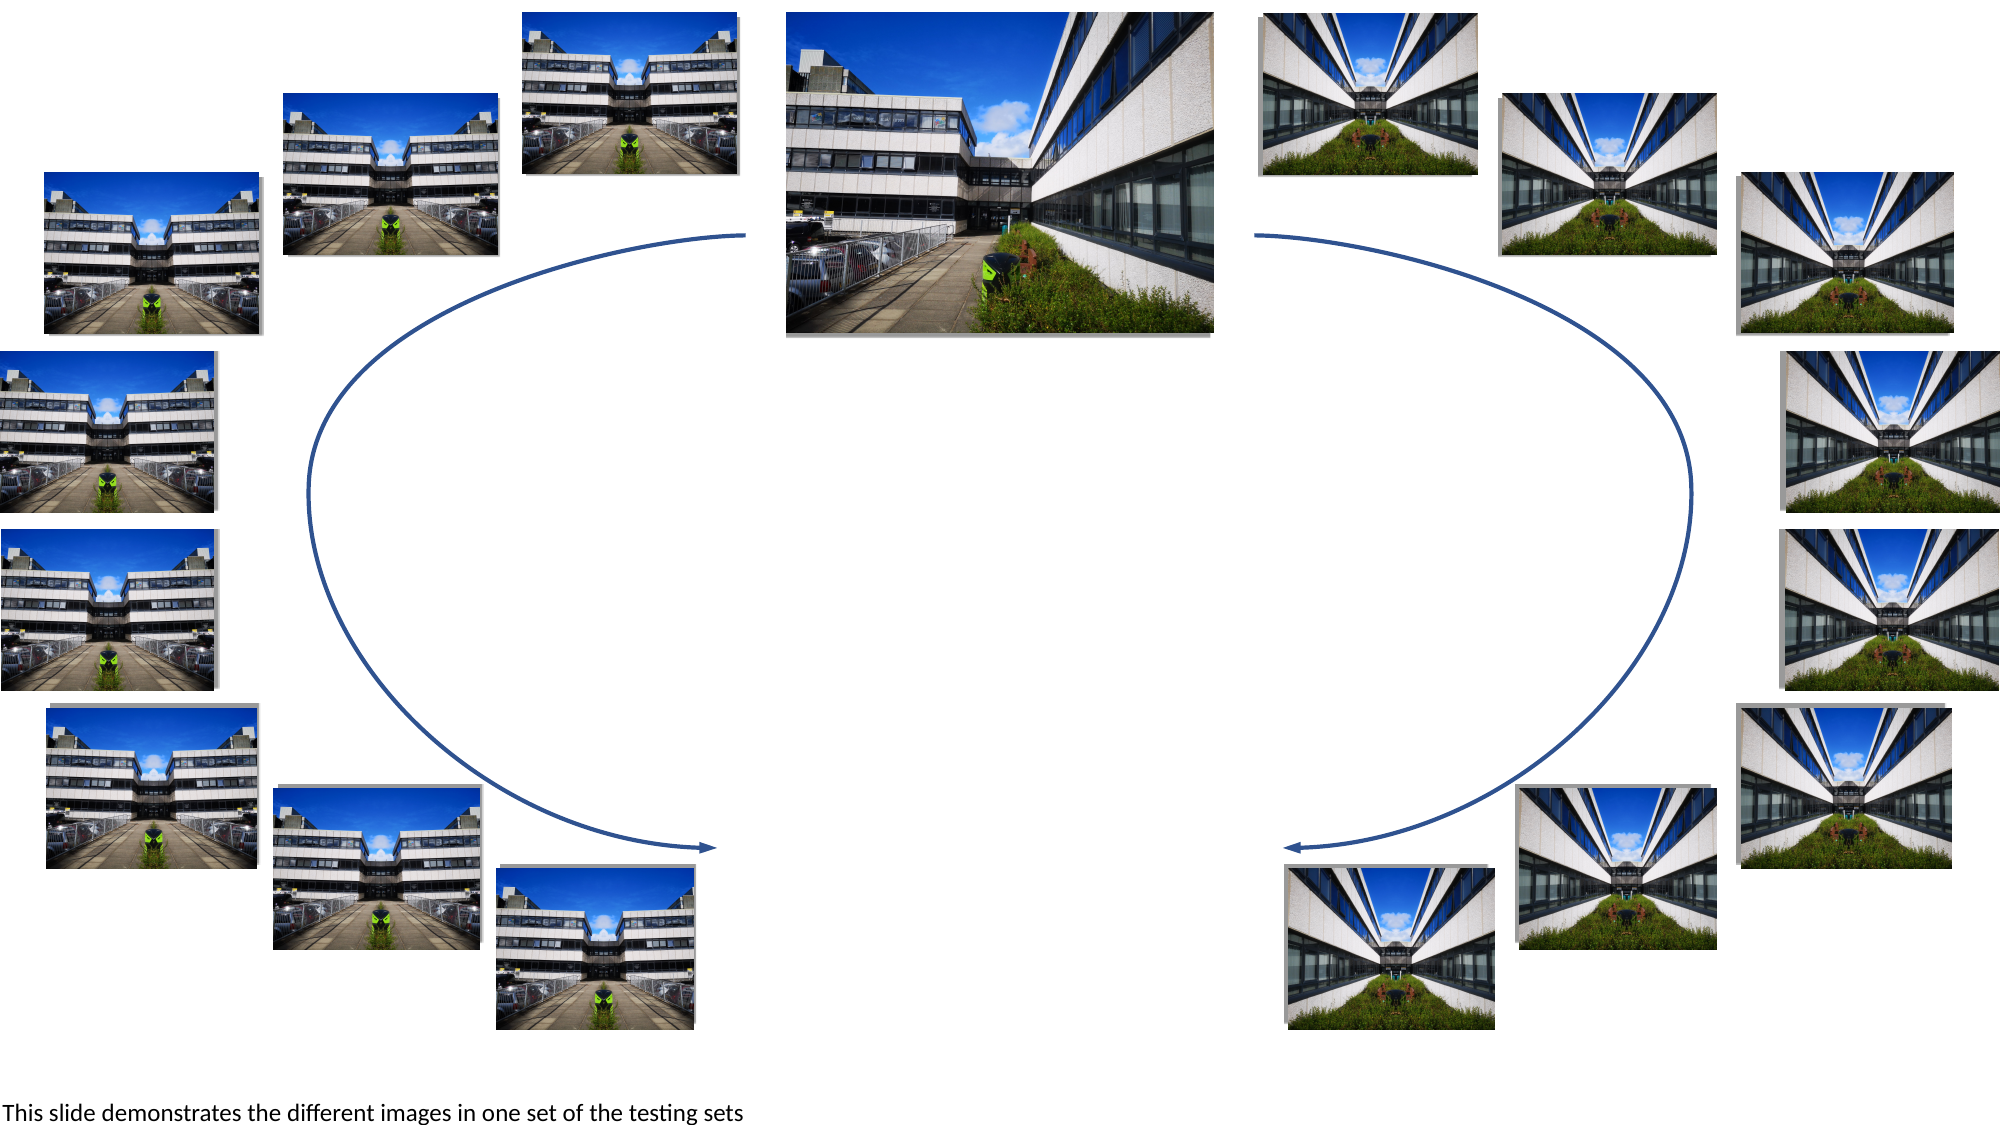

This slide demonstrates the different images in one set of the testing sets